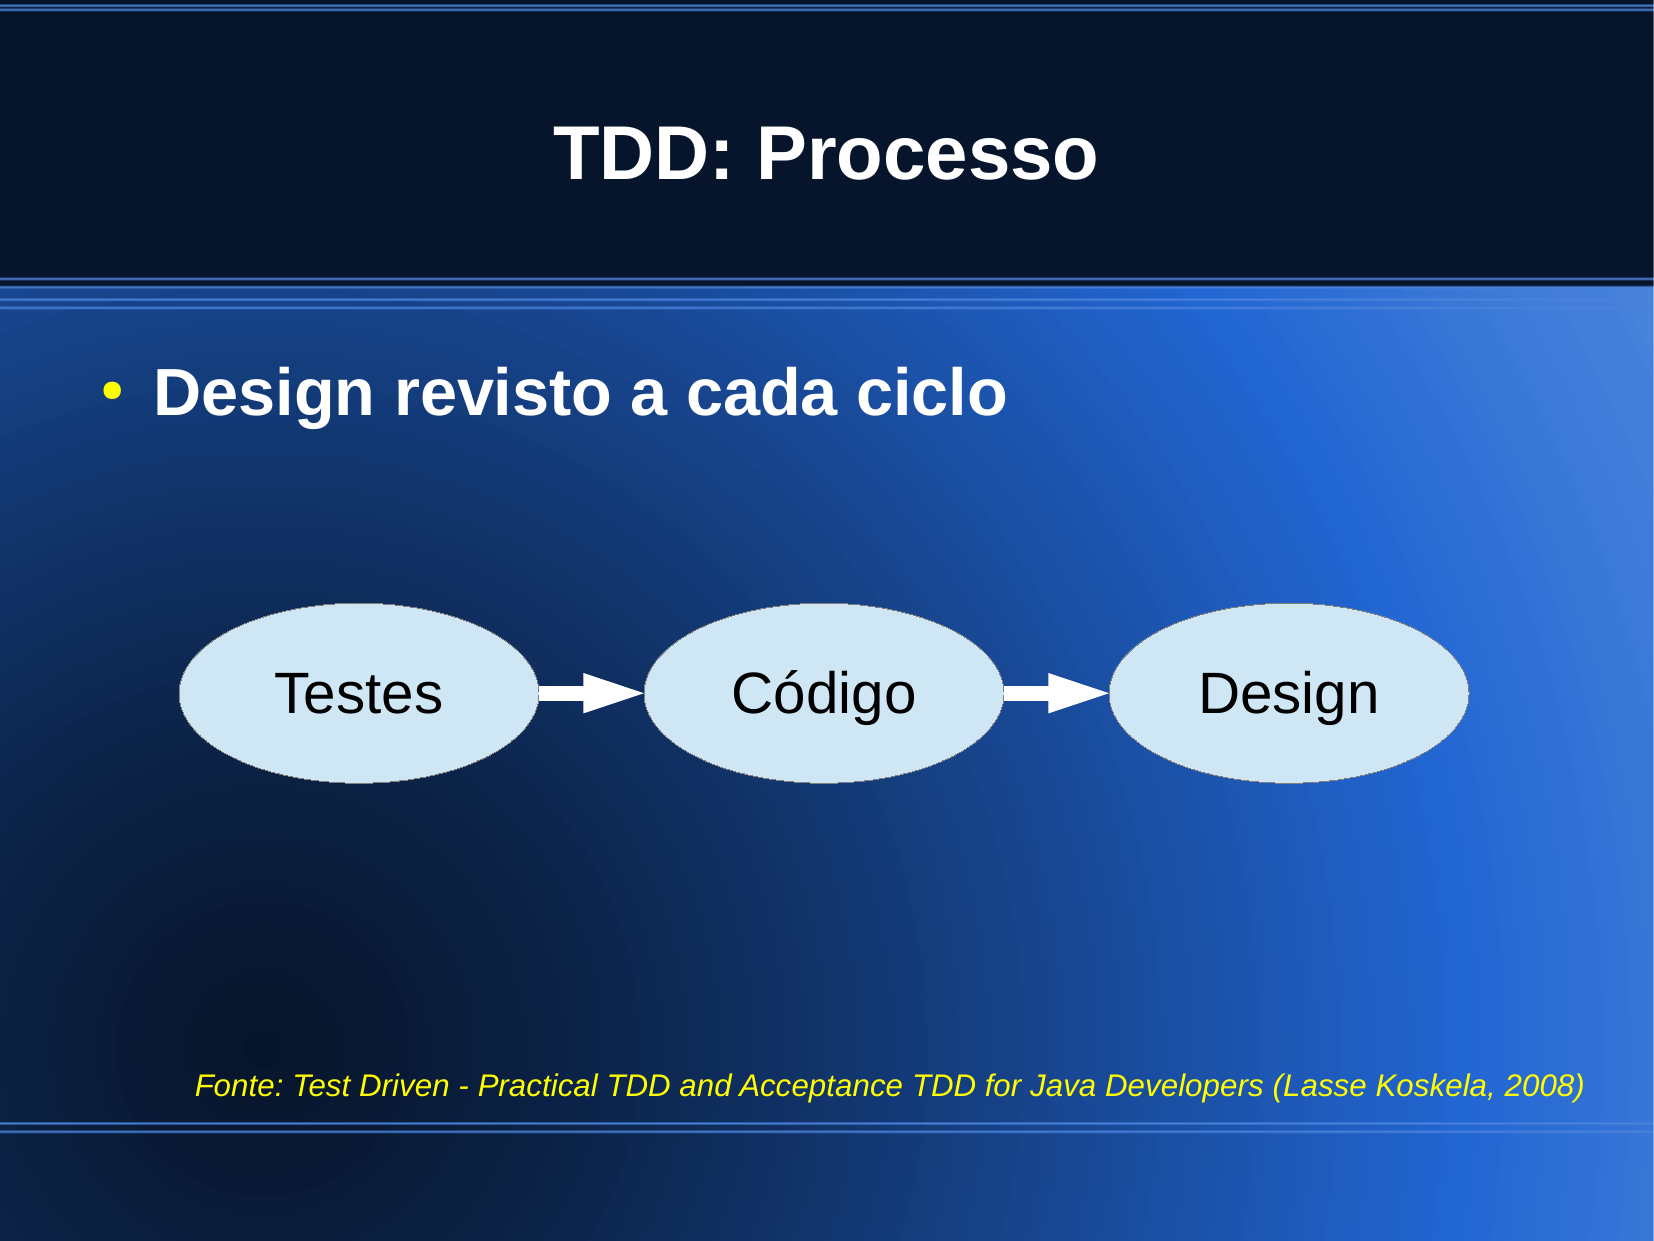

# TDD: Processo
Design revisto a cada ciclo
Testes
Código
Design
Fonte: Test Driven - Practical TDD and Acceptance TDD for Java Developers (Lasse Koskela, 2008)